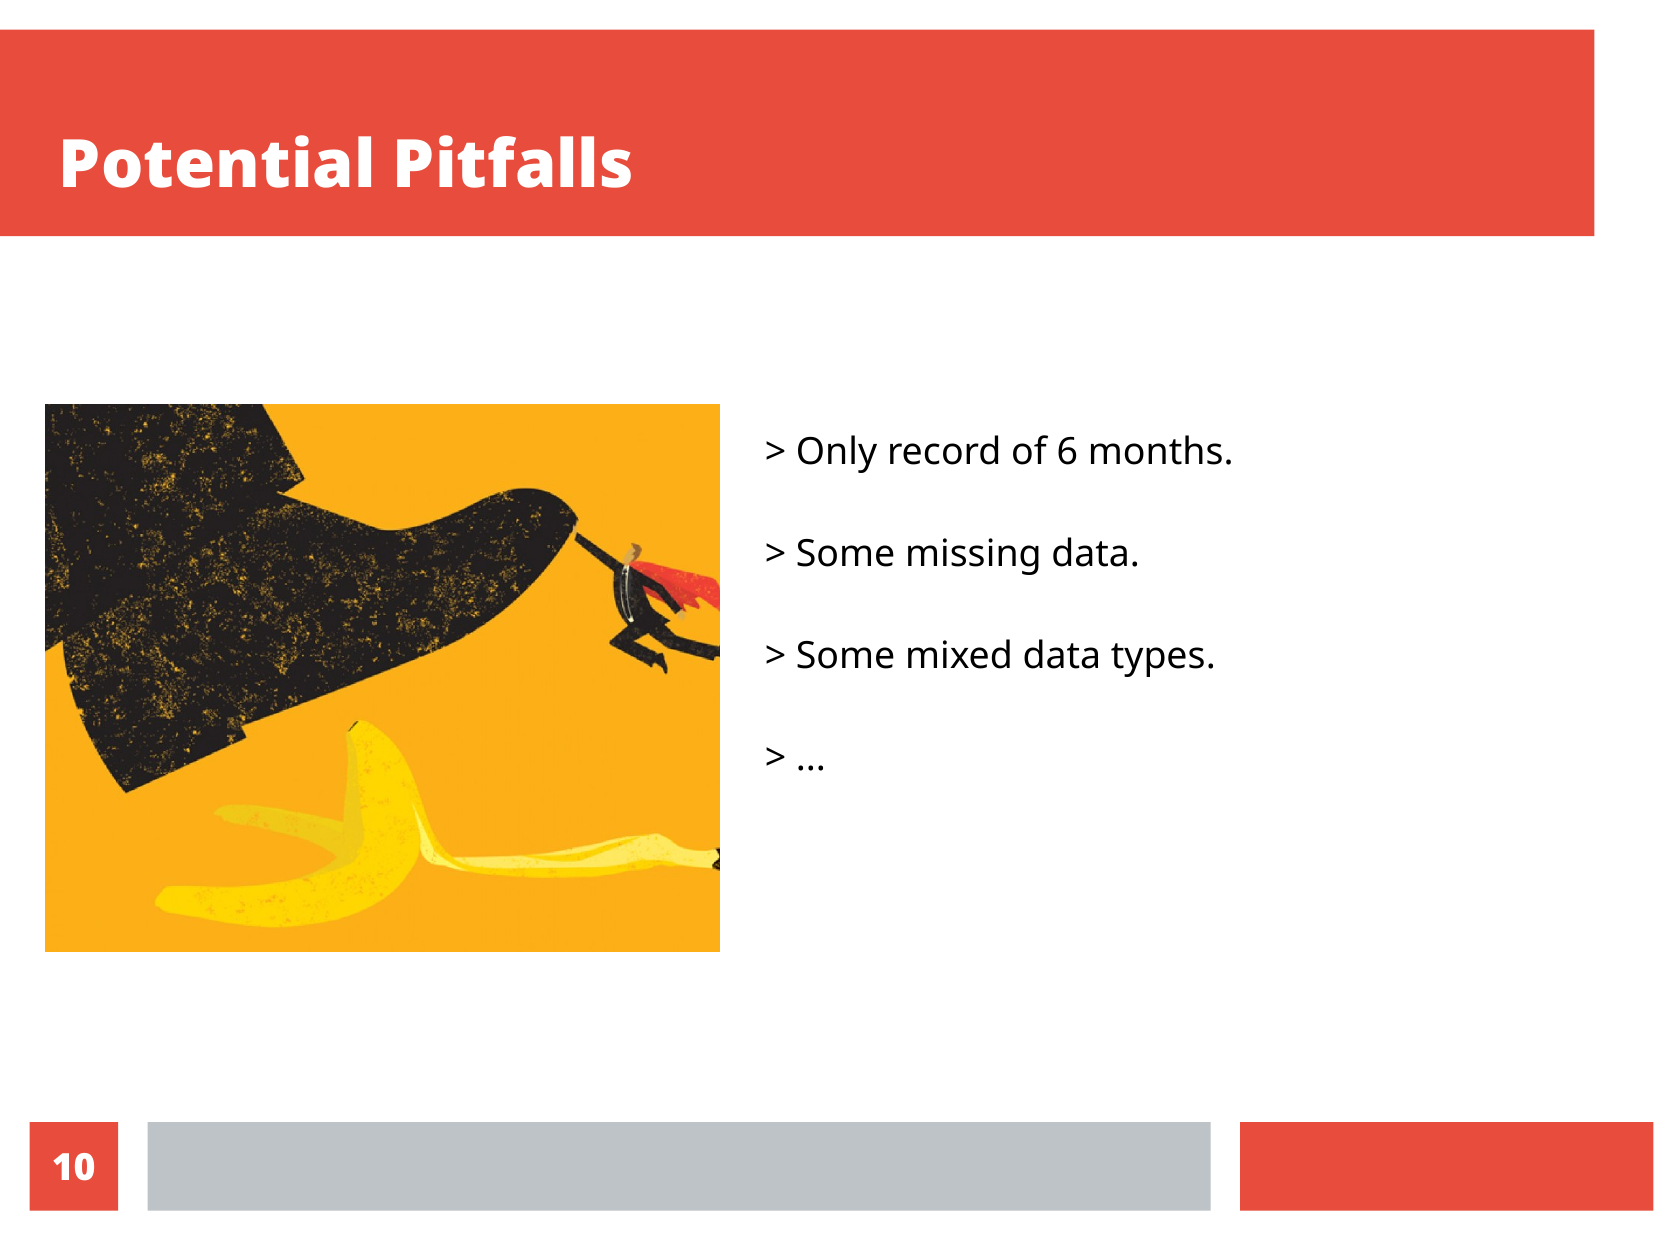

# Potential Pitfalls
> Only record of 6 months.
> Some missing data.
> Some mixed data types.
> ...
10